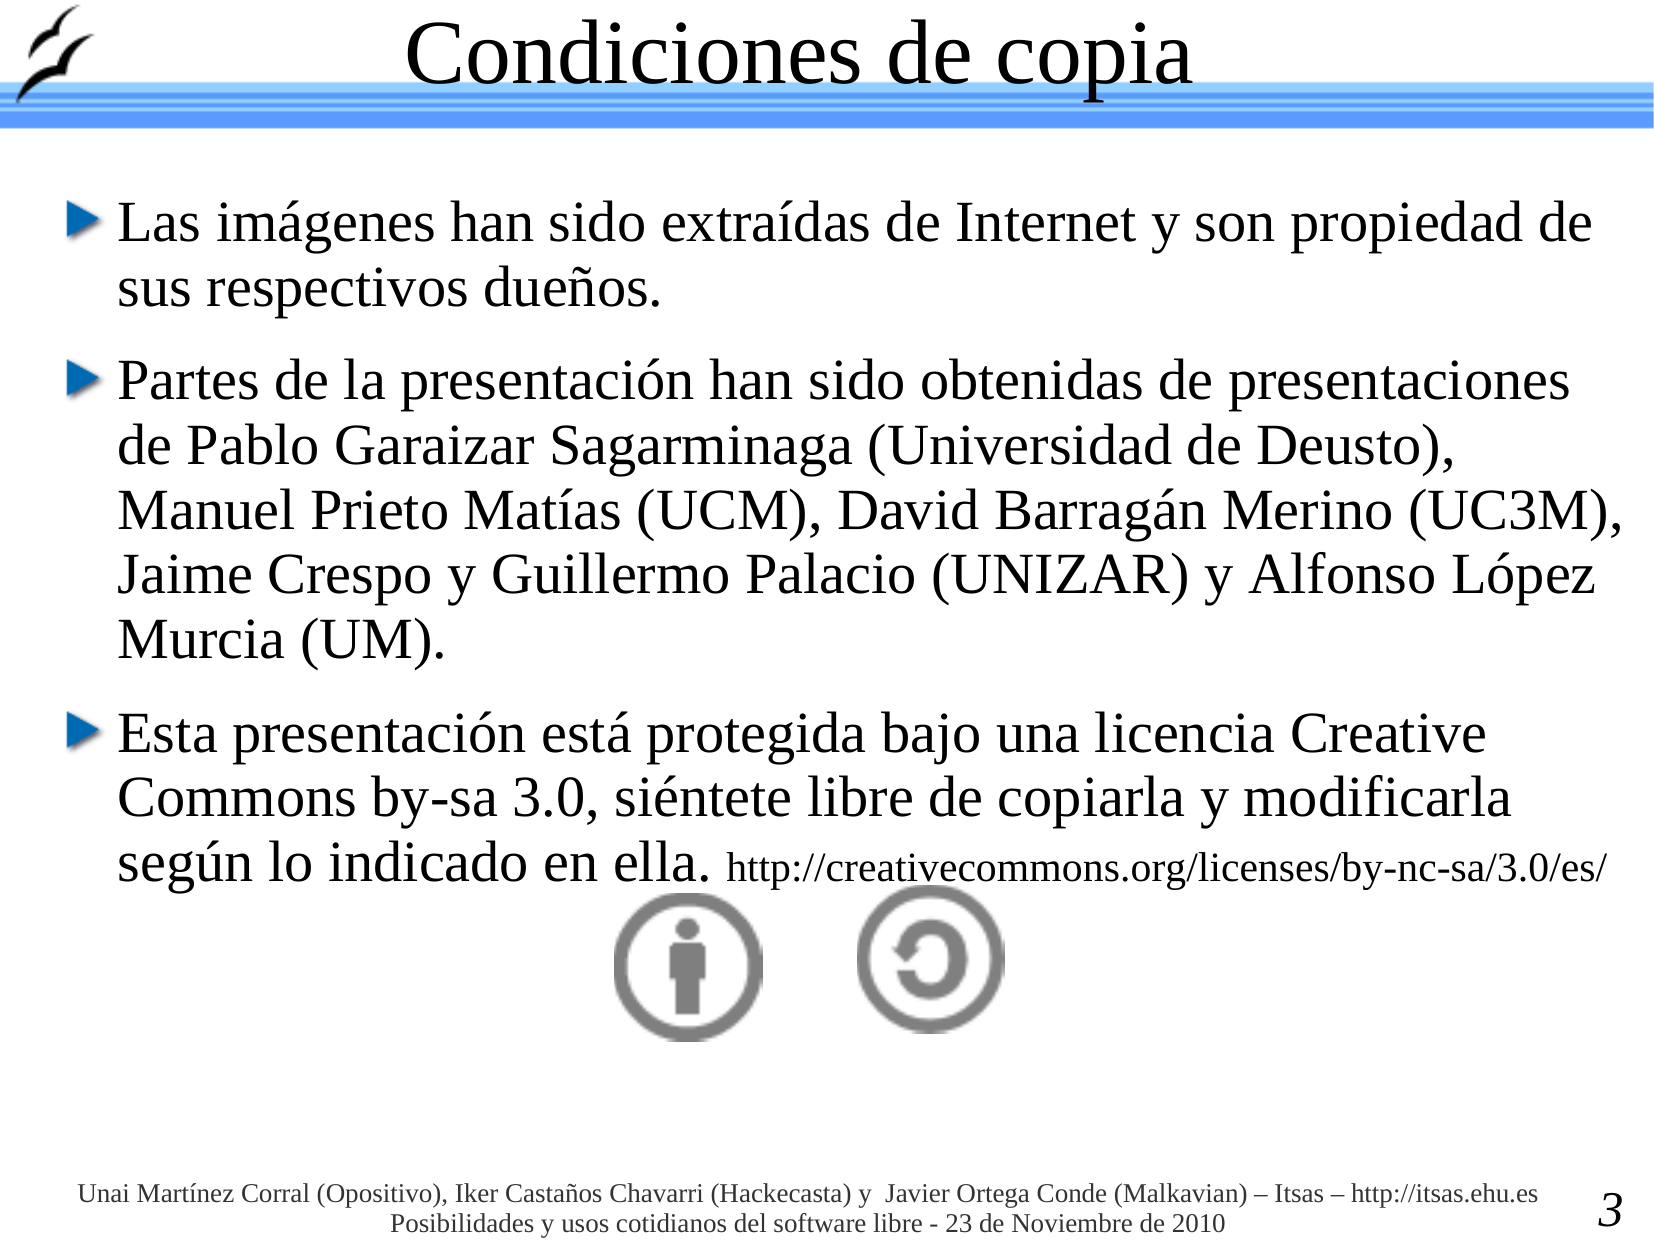

# Condiciones de copia
Las imágenes han sido extraídas de Internet y son propiedad de sus respectivos dueños.
Partes de la presentación han sido obtenidas de presentaciones de Pablo Garaizar Sagarminaga (Universidad de Deusto), Manuel Prieto Matías (UCM), David Barragán Merino (UC3M), Jaime Crespo y Guillermo Palacio (UNIZAR) y Alfonso López Murcia (UM).
Esta presentación está protegida bajo una licencia Creative Commons by-sa 3.0, siéntete libre de copiarla y modificarla según lo indicado en ella. http://creativecommons.org/licenses/by-nc-sa/3.0/es/